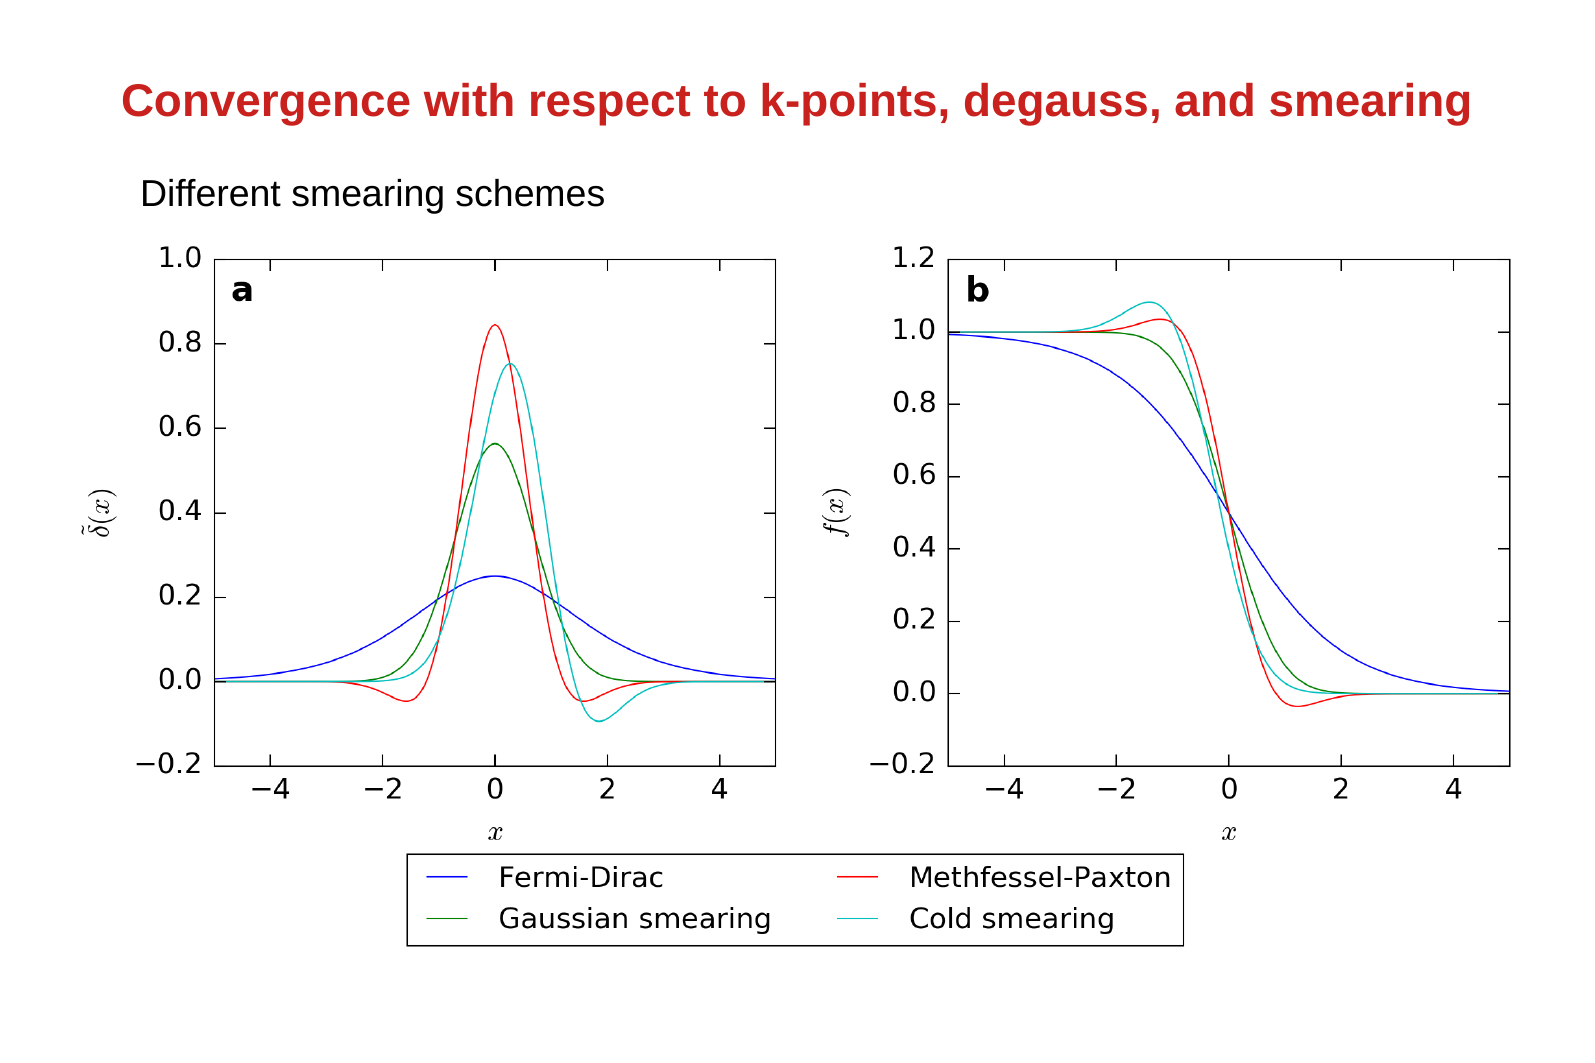

Convergence with respect to k-points, degauss, and smearing
Different smearing schemes